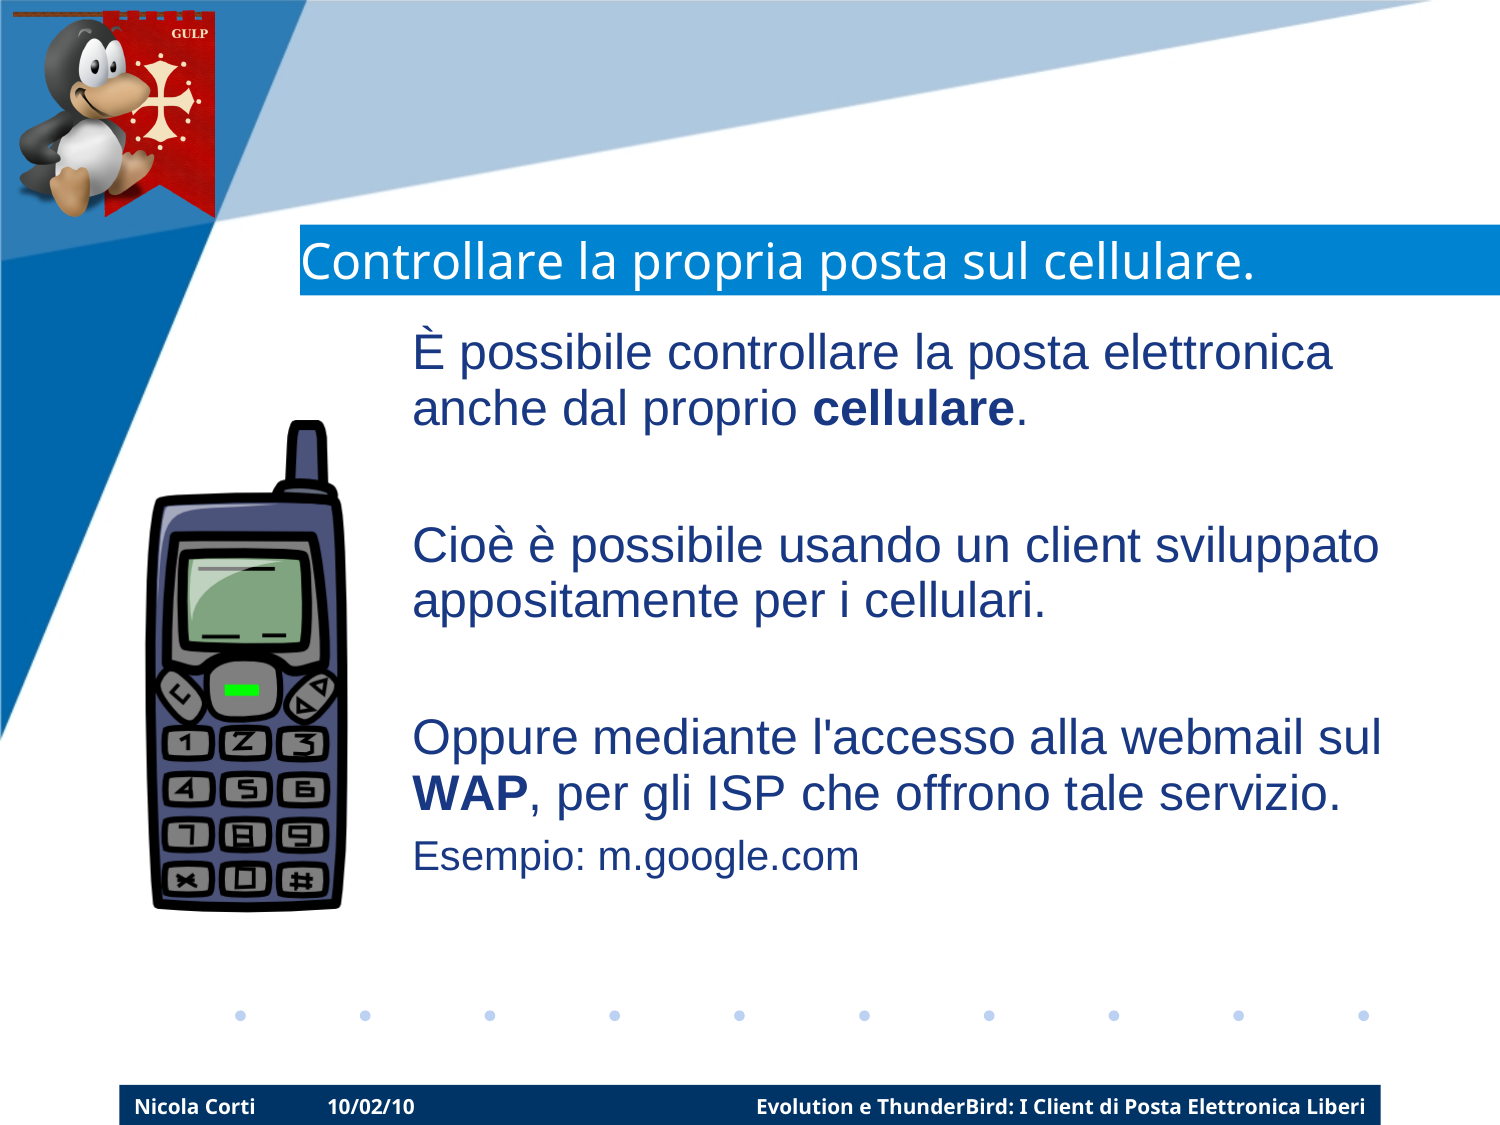

# Controllare la propria posta sul cellulare.
È possibile controllare la posta elettronica anche dal proprio cellulare.
Cioè è possibile usando un client sviluppato appositamente per i cellulari.
Oppure mediante l'accesso alla webmail sul WAP, per gli ISP che offrono tale servizio.
Esempio: m.google.com